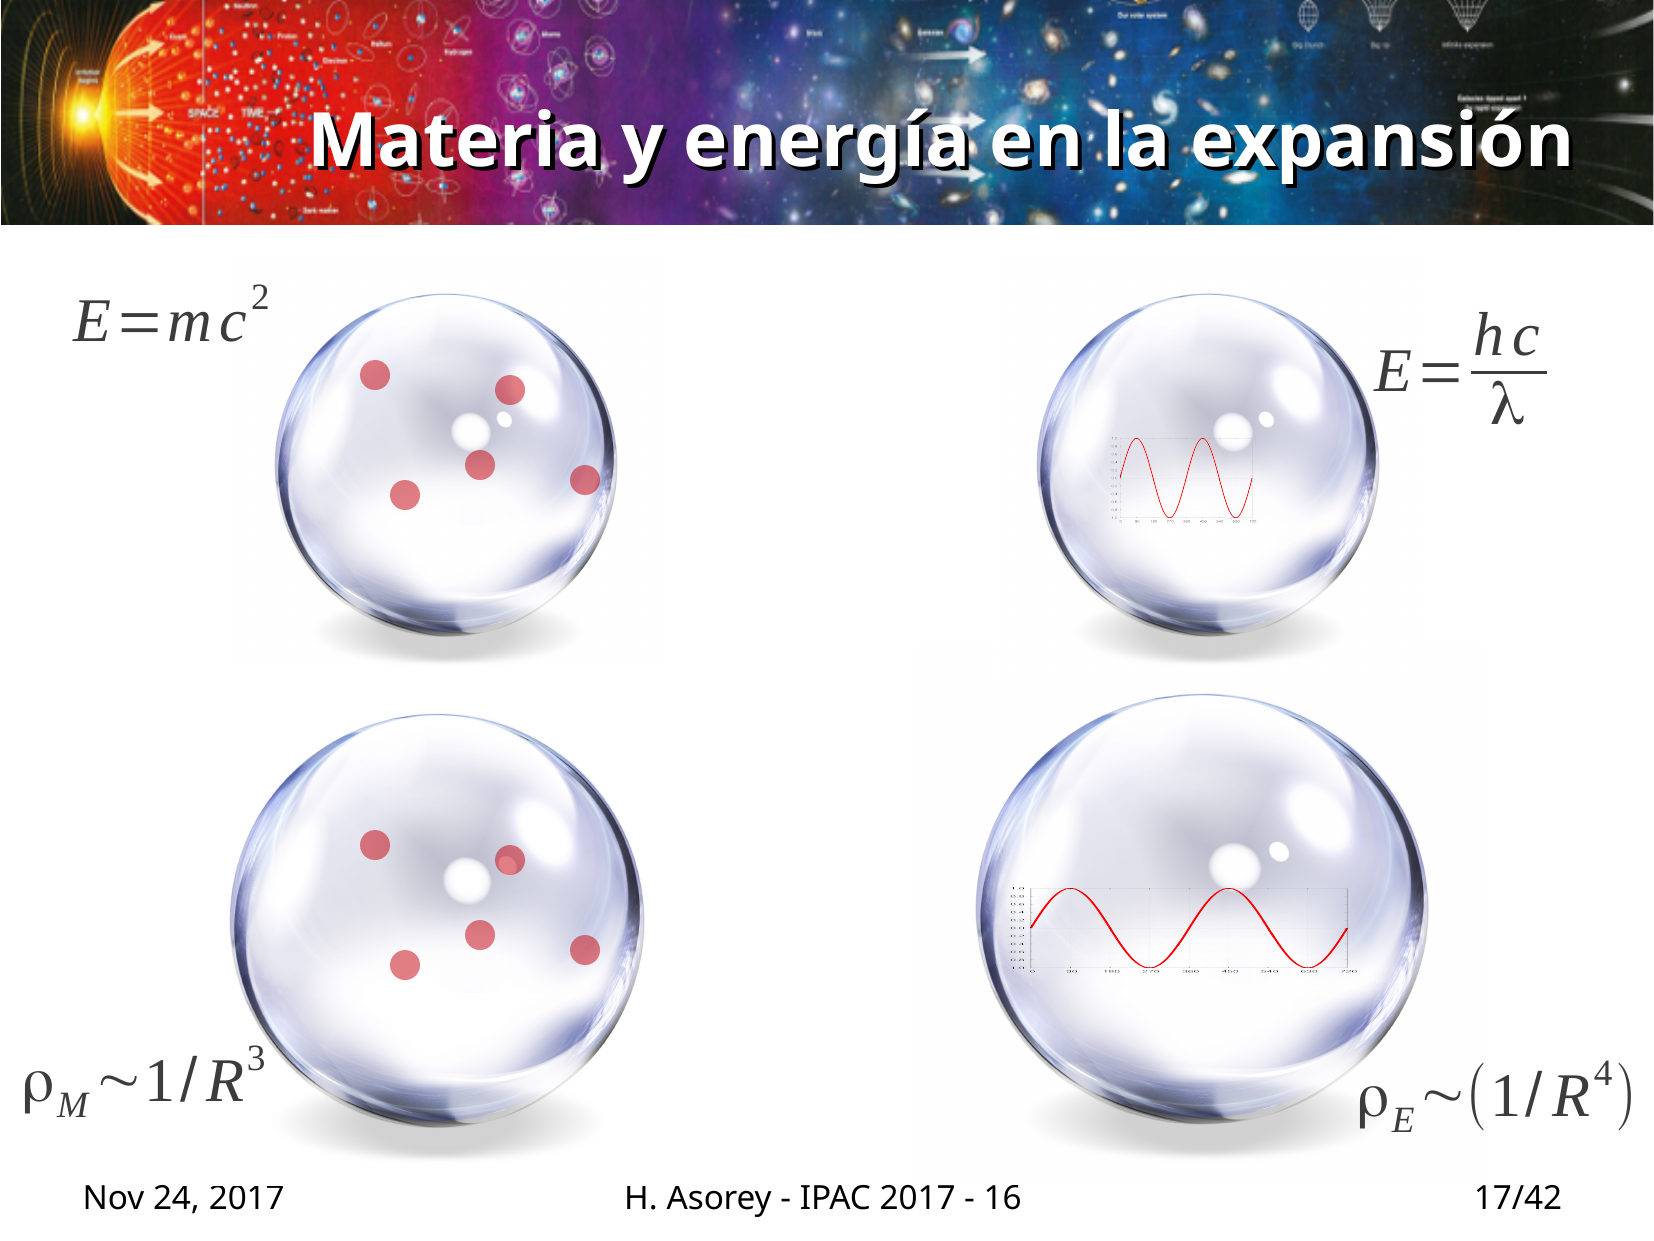

# Materia y energía en la expansión
Nov 24, 2017
H. Asorey - IPAC 2017 - 16
17